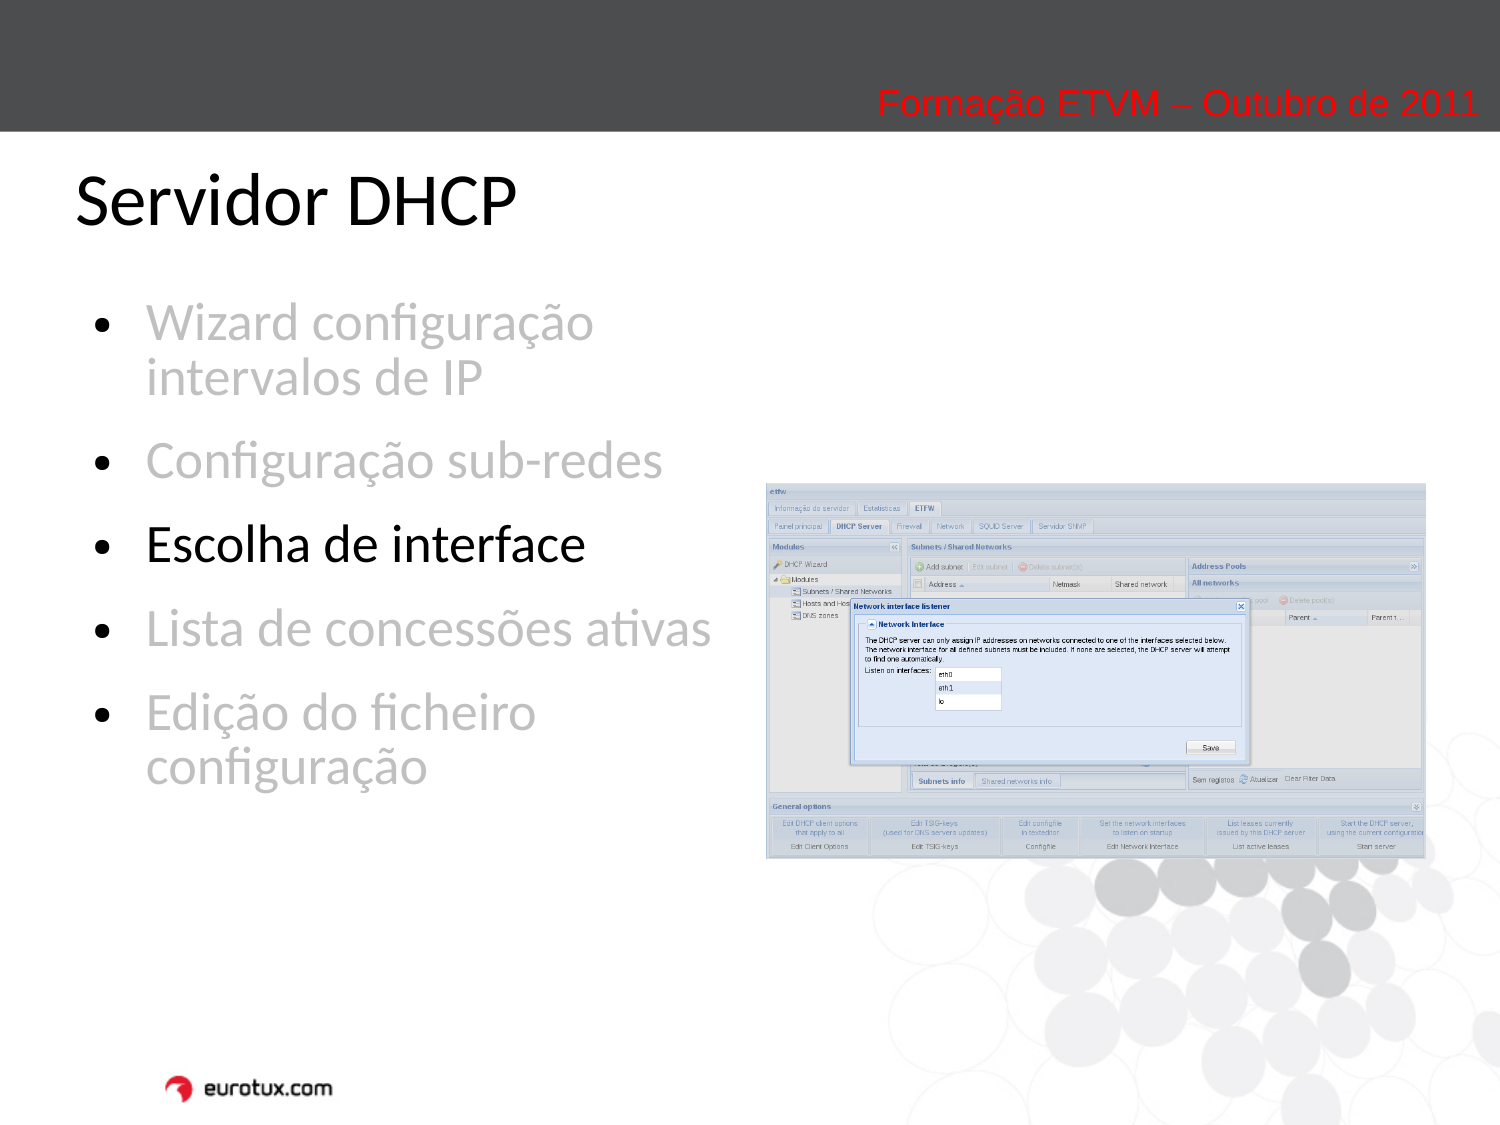

# Servidor DHCP
Wizard configuração intervalos de IP
Configuração sub-redes
Escolha de interface
Lista de concessões ativas
Edição do ficheiro configuração